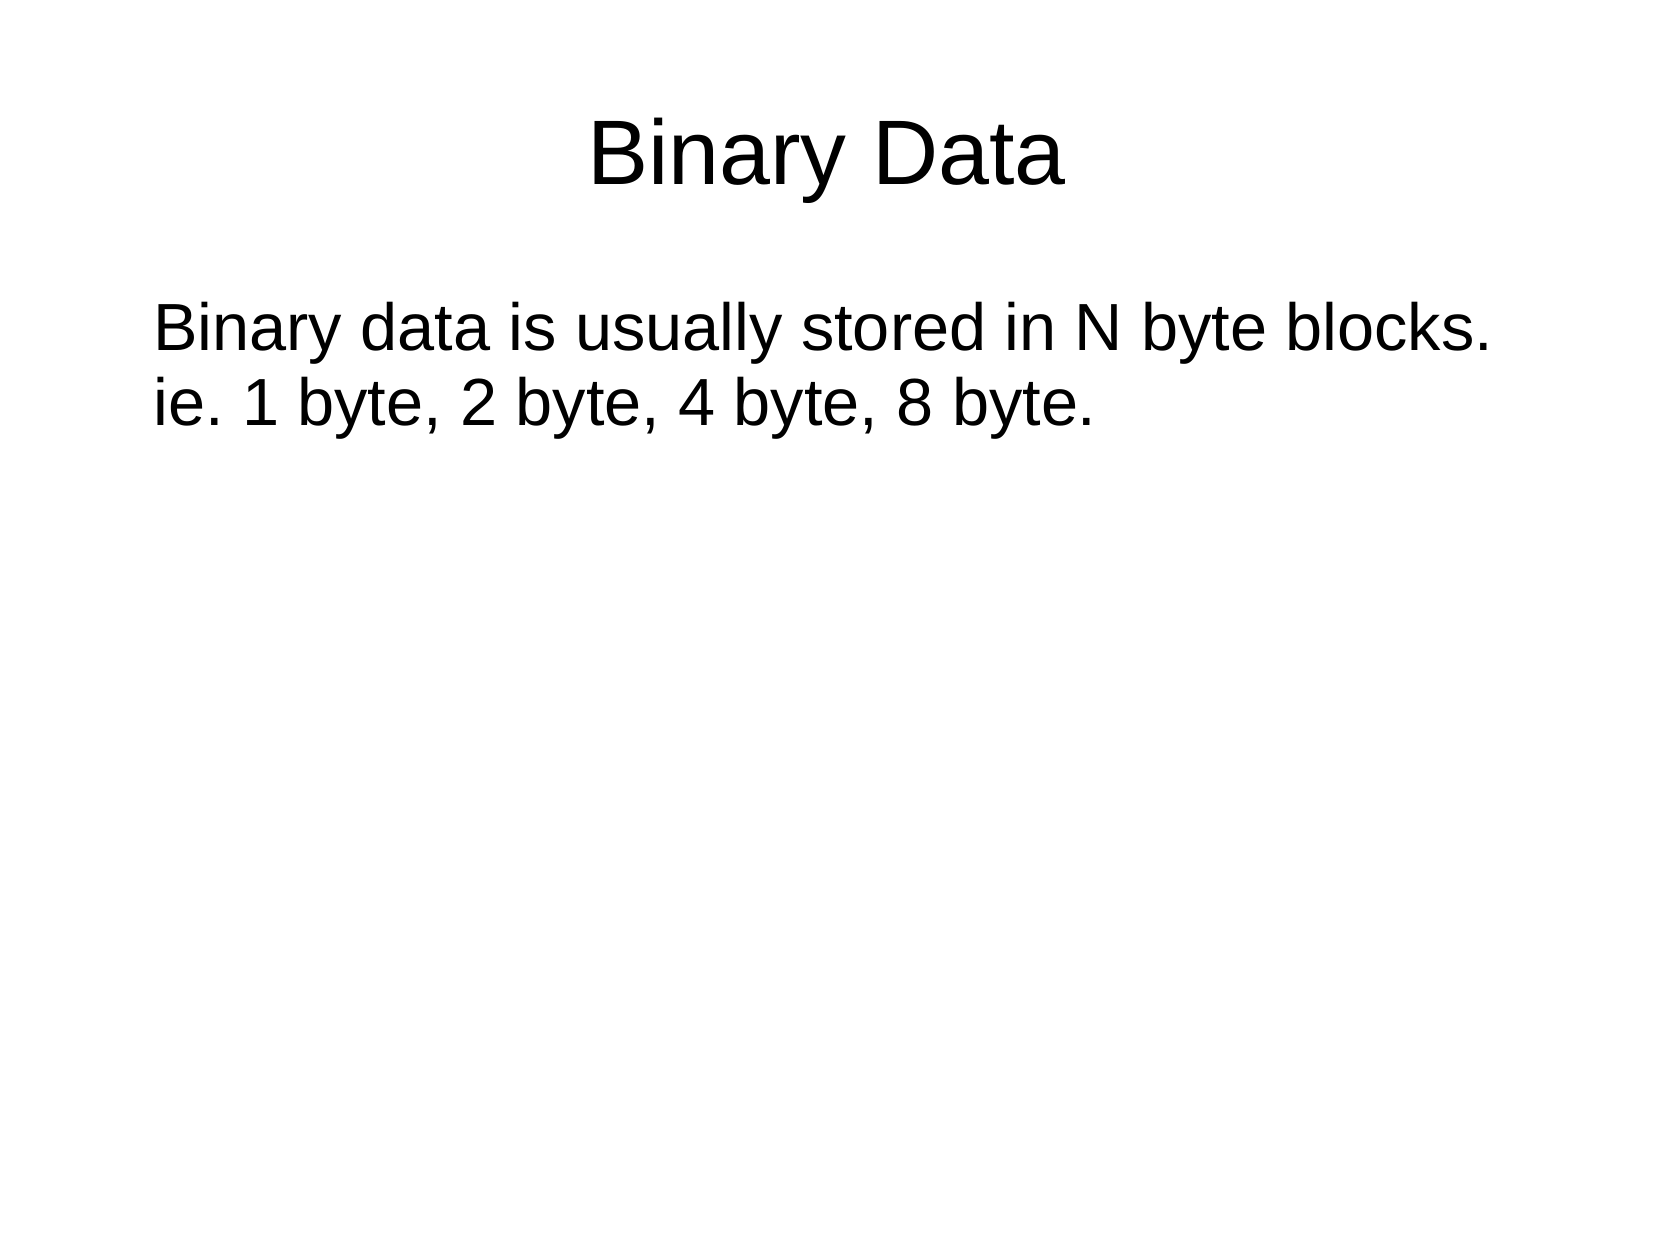

# Binary Data
Binary data is usually stored in N byte blocks. ie. 1 byte, 2 byte, 4 byte, 8 byte.